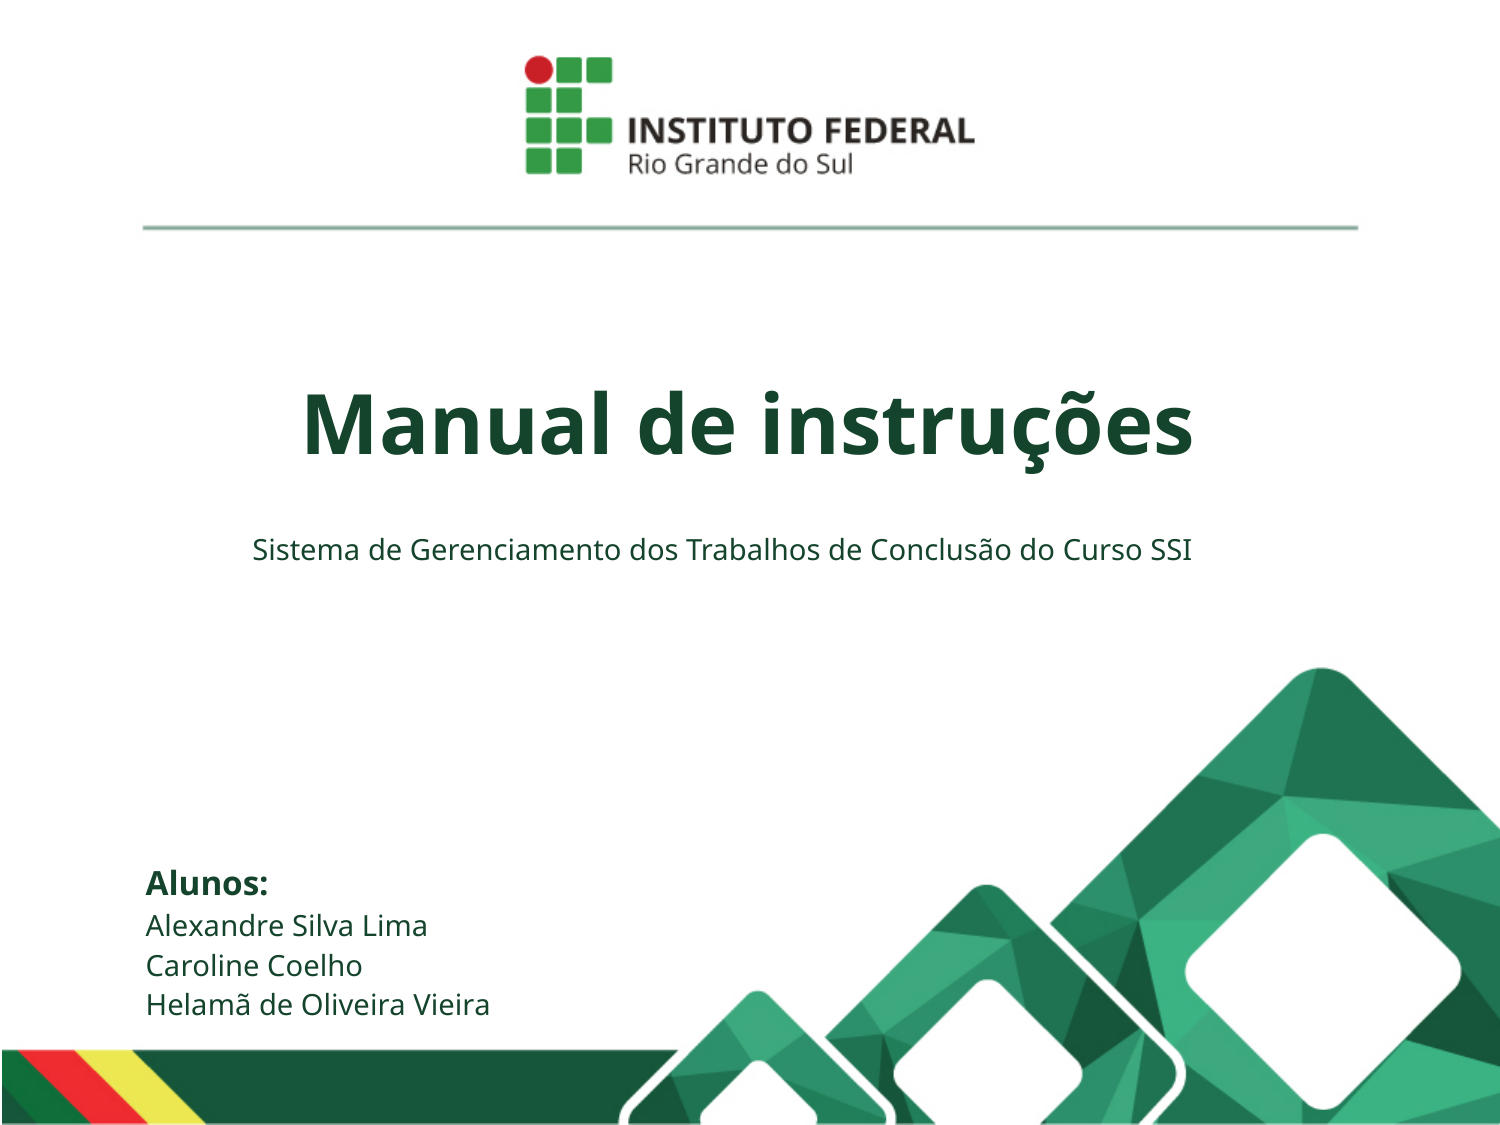

Manual de instruções
Sistema de Gerenciamento dos Trabalhos de Conclusão do Curso SSI
Alunos:
Alexandre Silva Lima
Caroline Coelho
Helamã de Oliveira Vieira